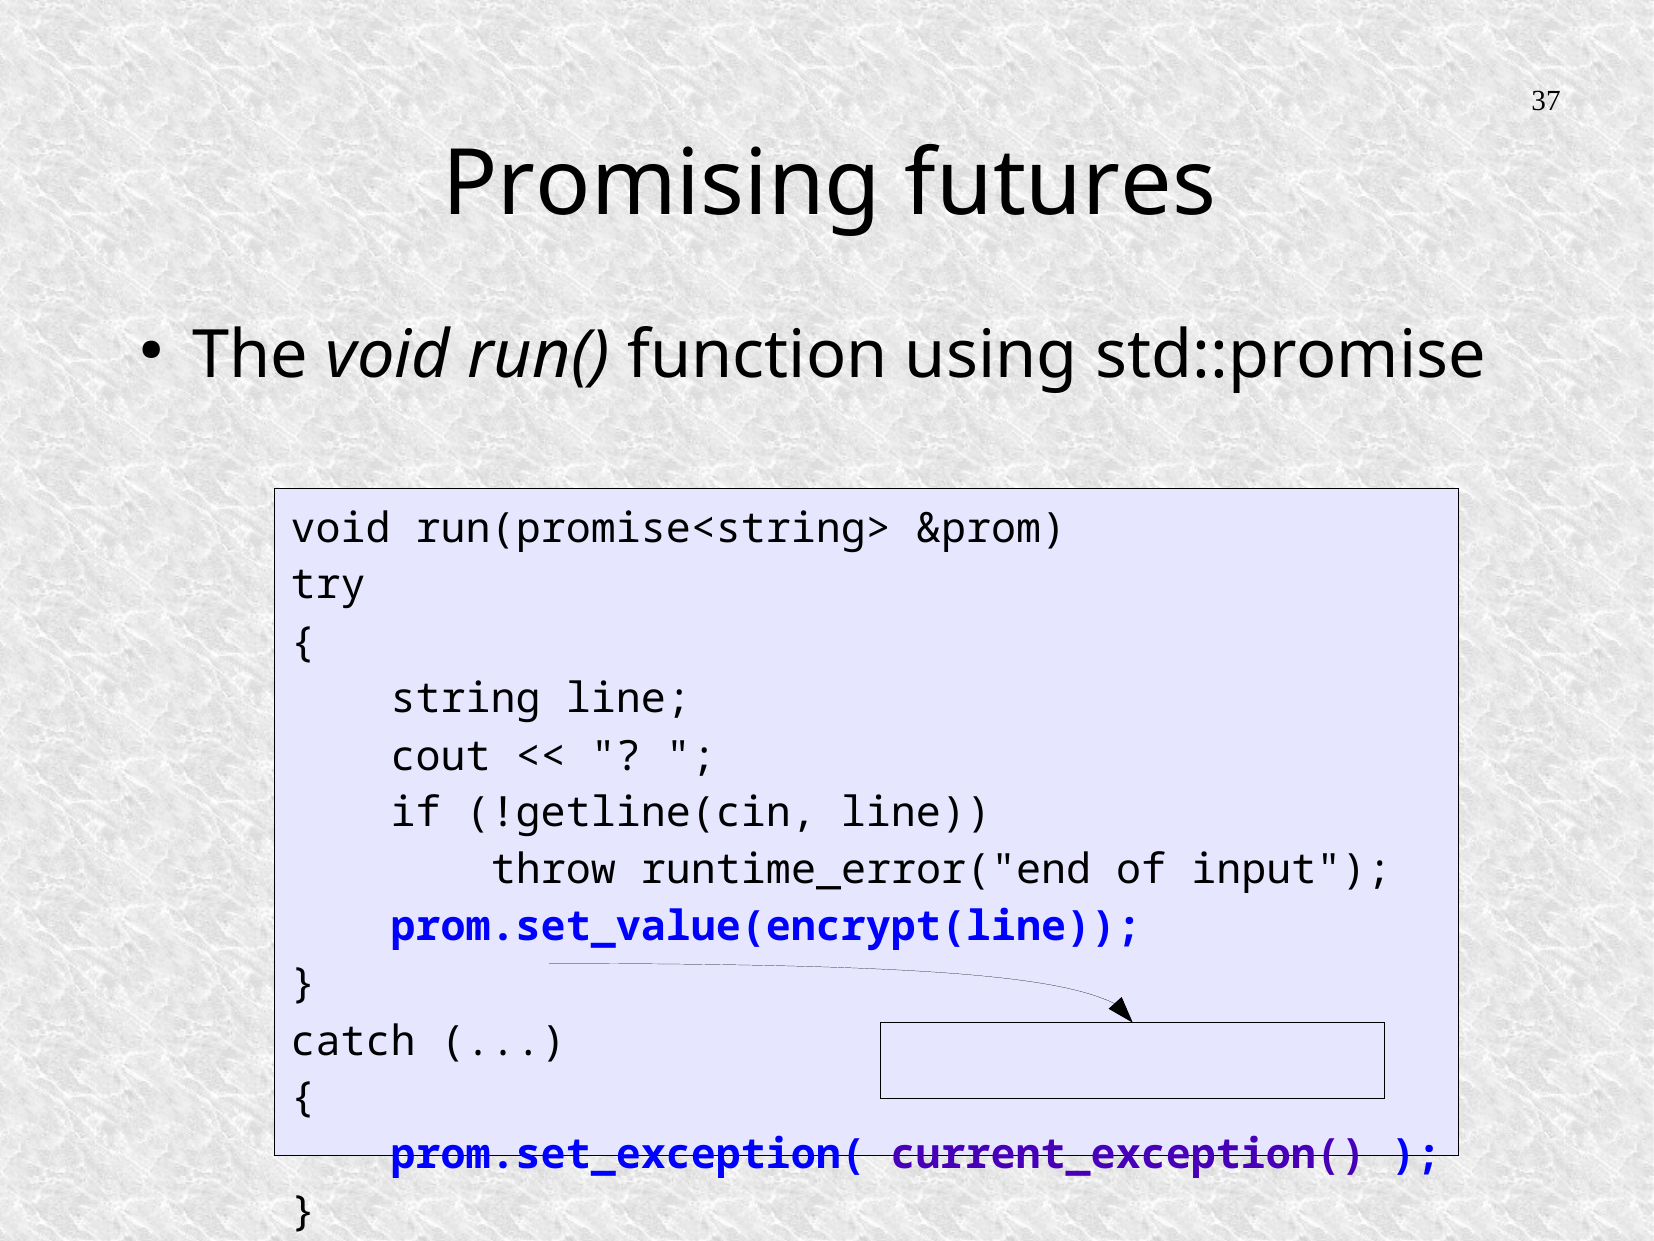

# Promising futures
37
The void run() function using std::promise
void run(promise<string> &prom)
try
{
 string line;
 cout << "? ";
 if (!getline(cin, line))
 throw runtime_error("end of input");
 prom.set_value(encrypt(line));
}
catch (...)
{
 prom.set_exception( current_exception() );
}